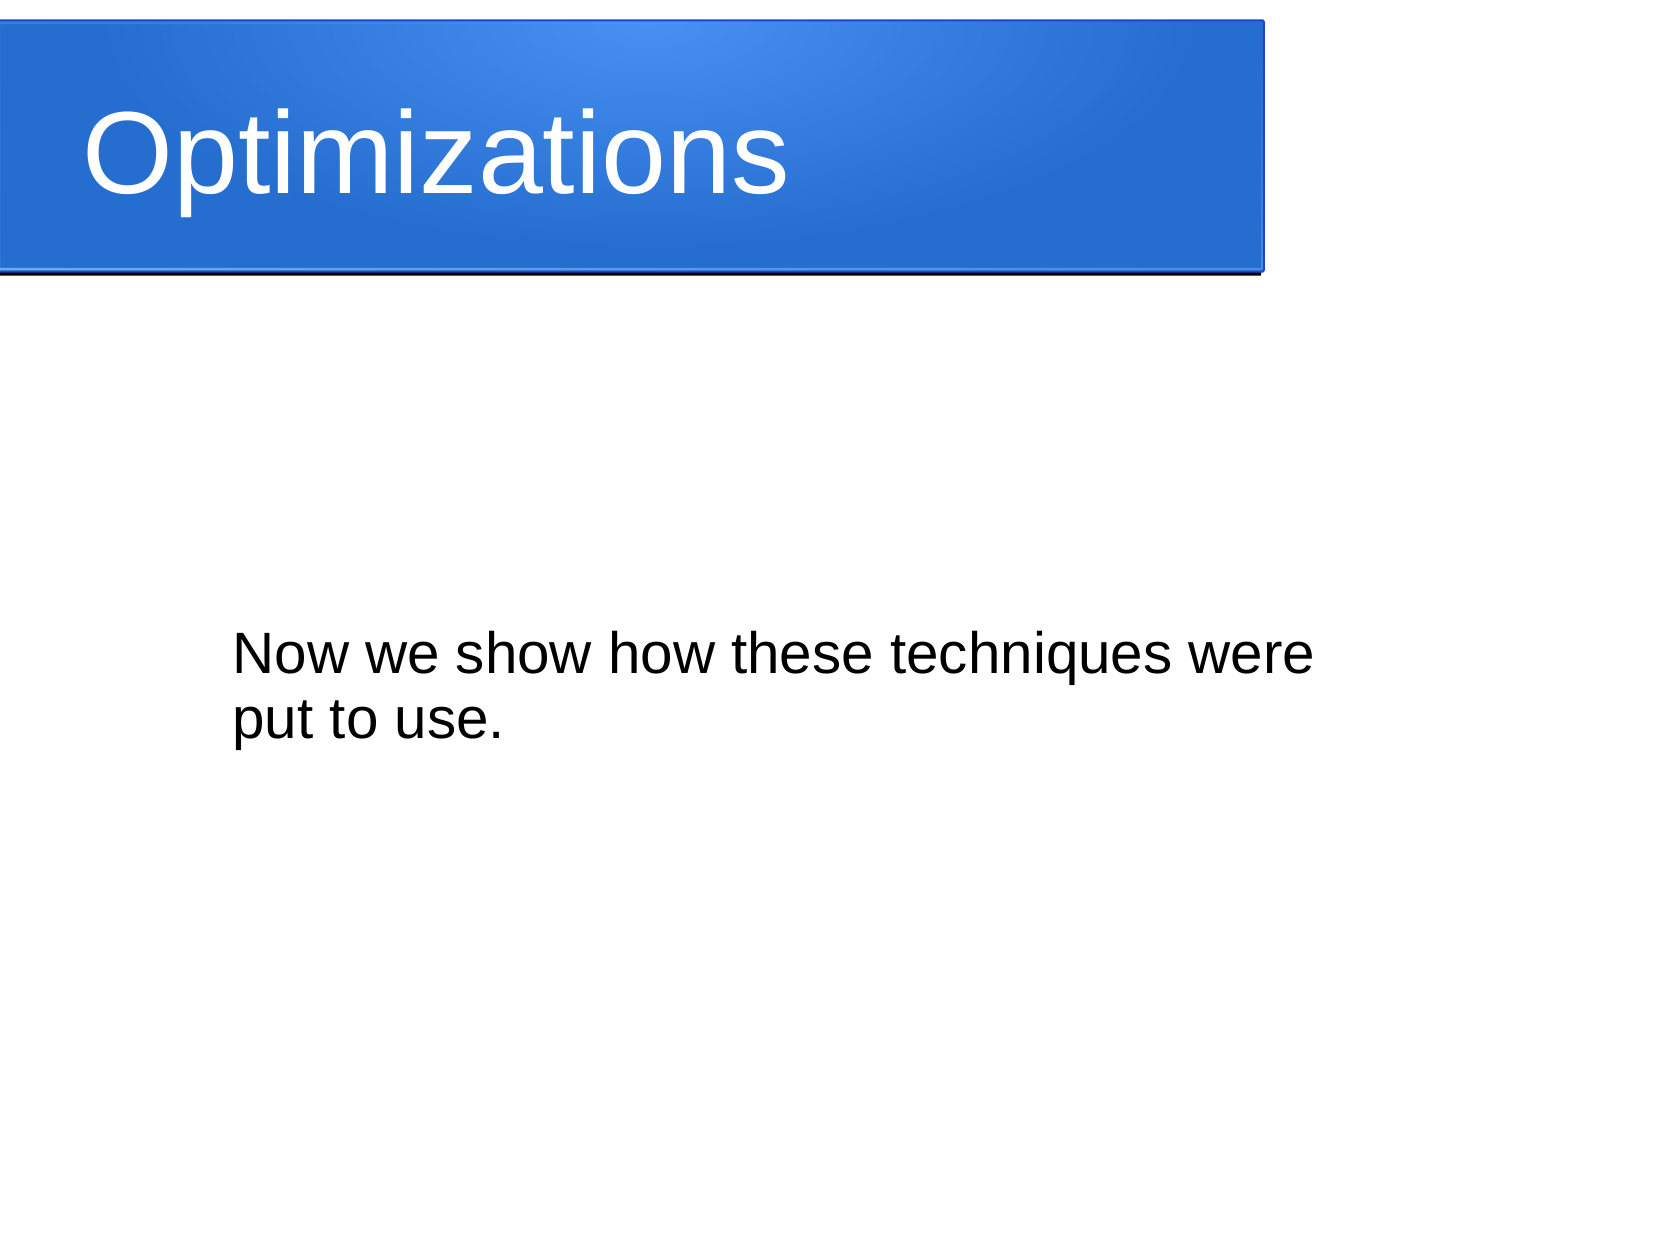

# Optimizations
Now we show how these techniques were put to use.